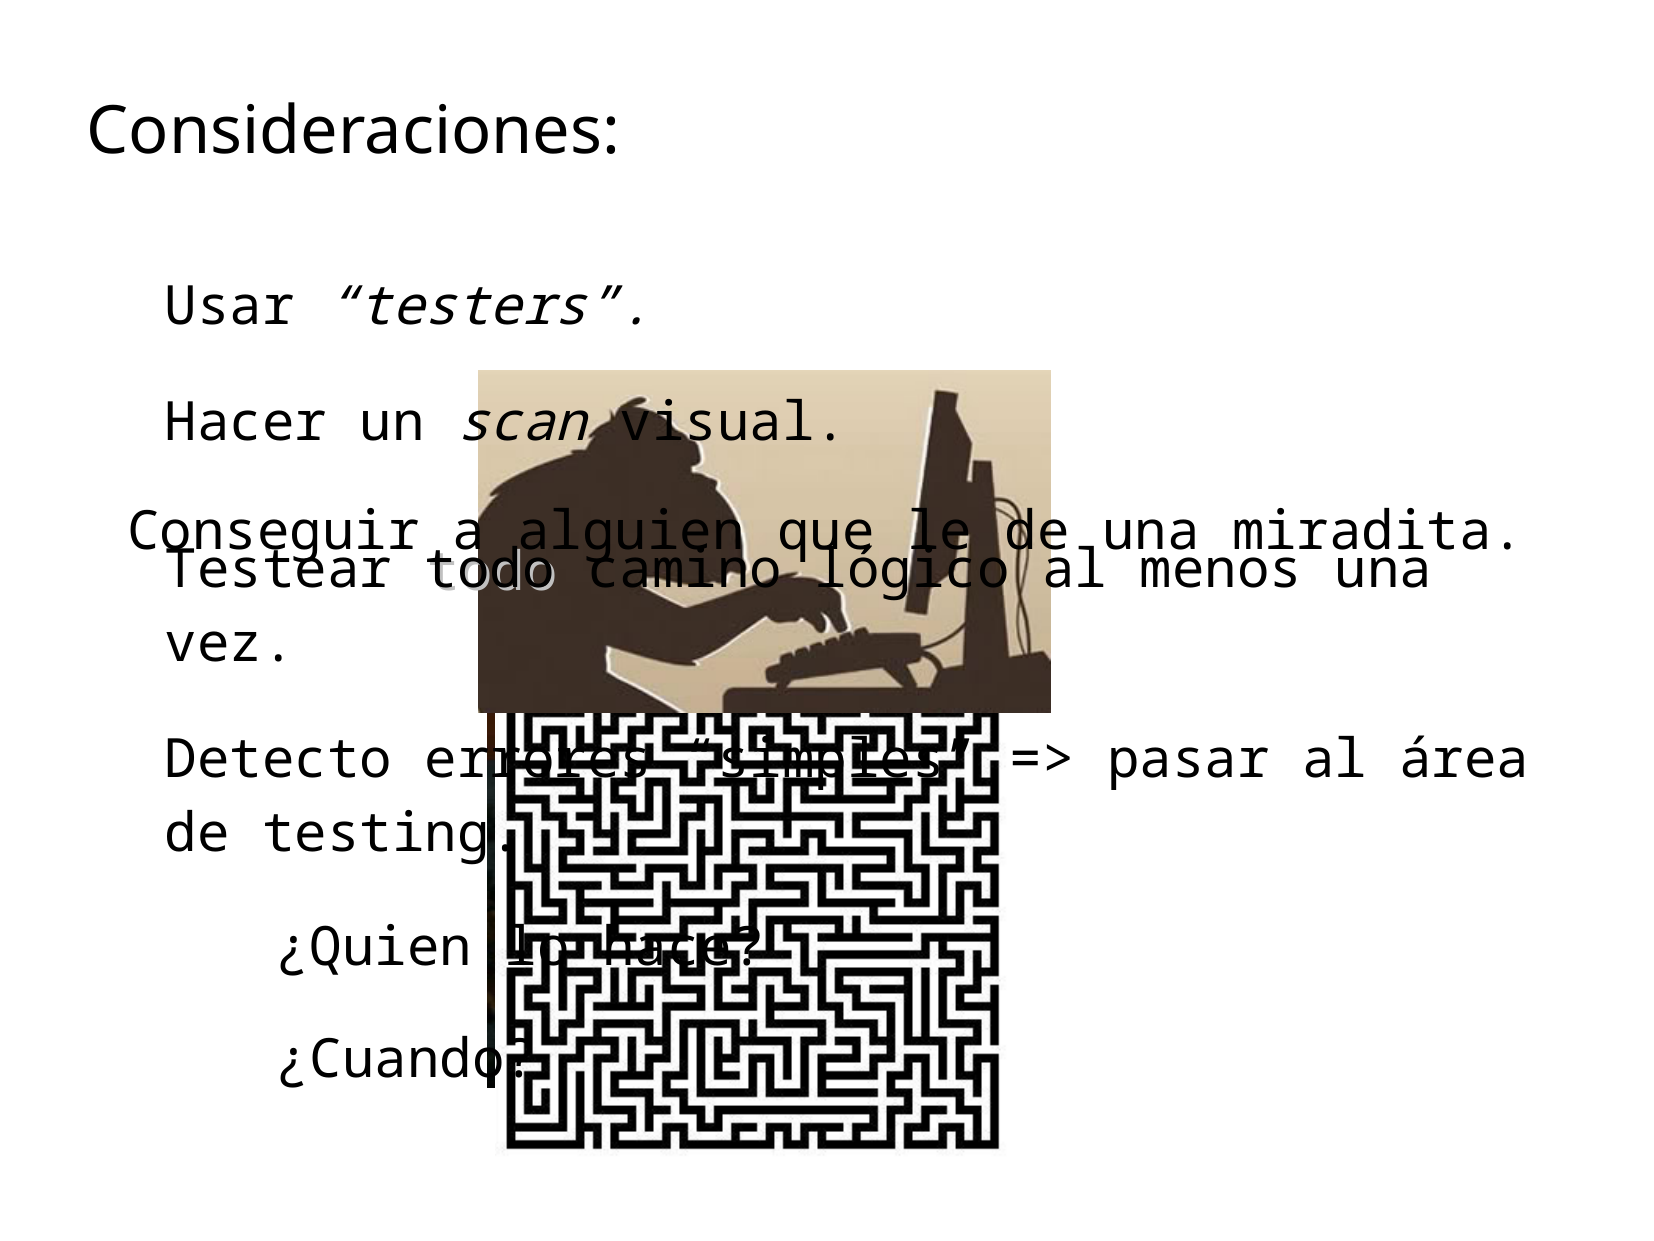

Consideraciones:
Usar “testers”.
Hacer un scan visual.
Conseguir a alguien que le de una miradita.
Testear todo camino lógico al menos una vez.
Detecto errores “simples” => pasar al área de testing.
¿Quien lo hace?
¿Cuando?